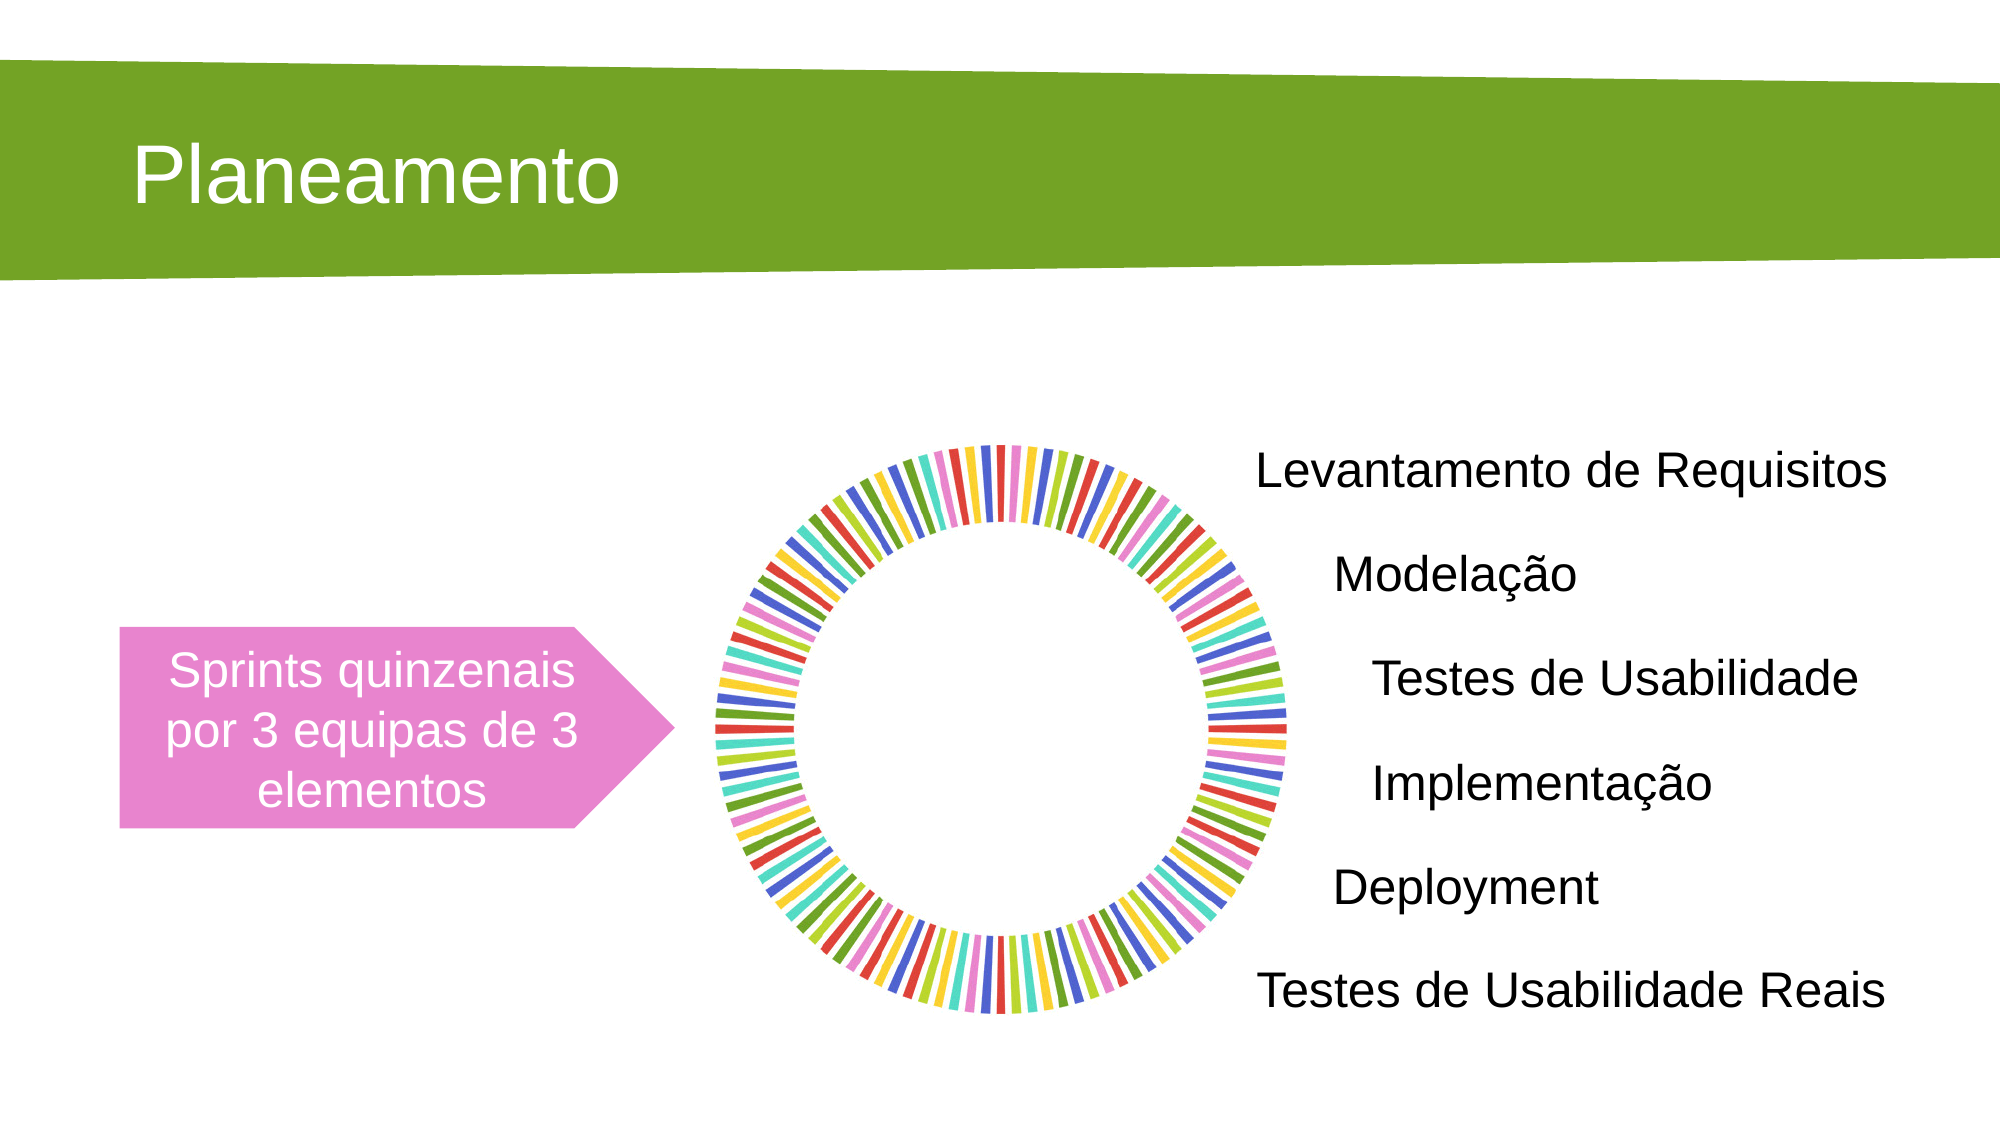

Planeamento
Levantamento de Requisitos
Modelação
Sprints quinzenais por 3 equipas de 3 elementos
Testes de Usabilidade
Implementação
Deployment
Testes de Usabilidade Reais